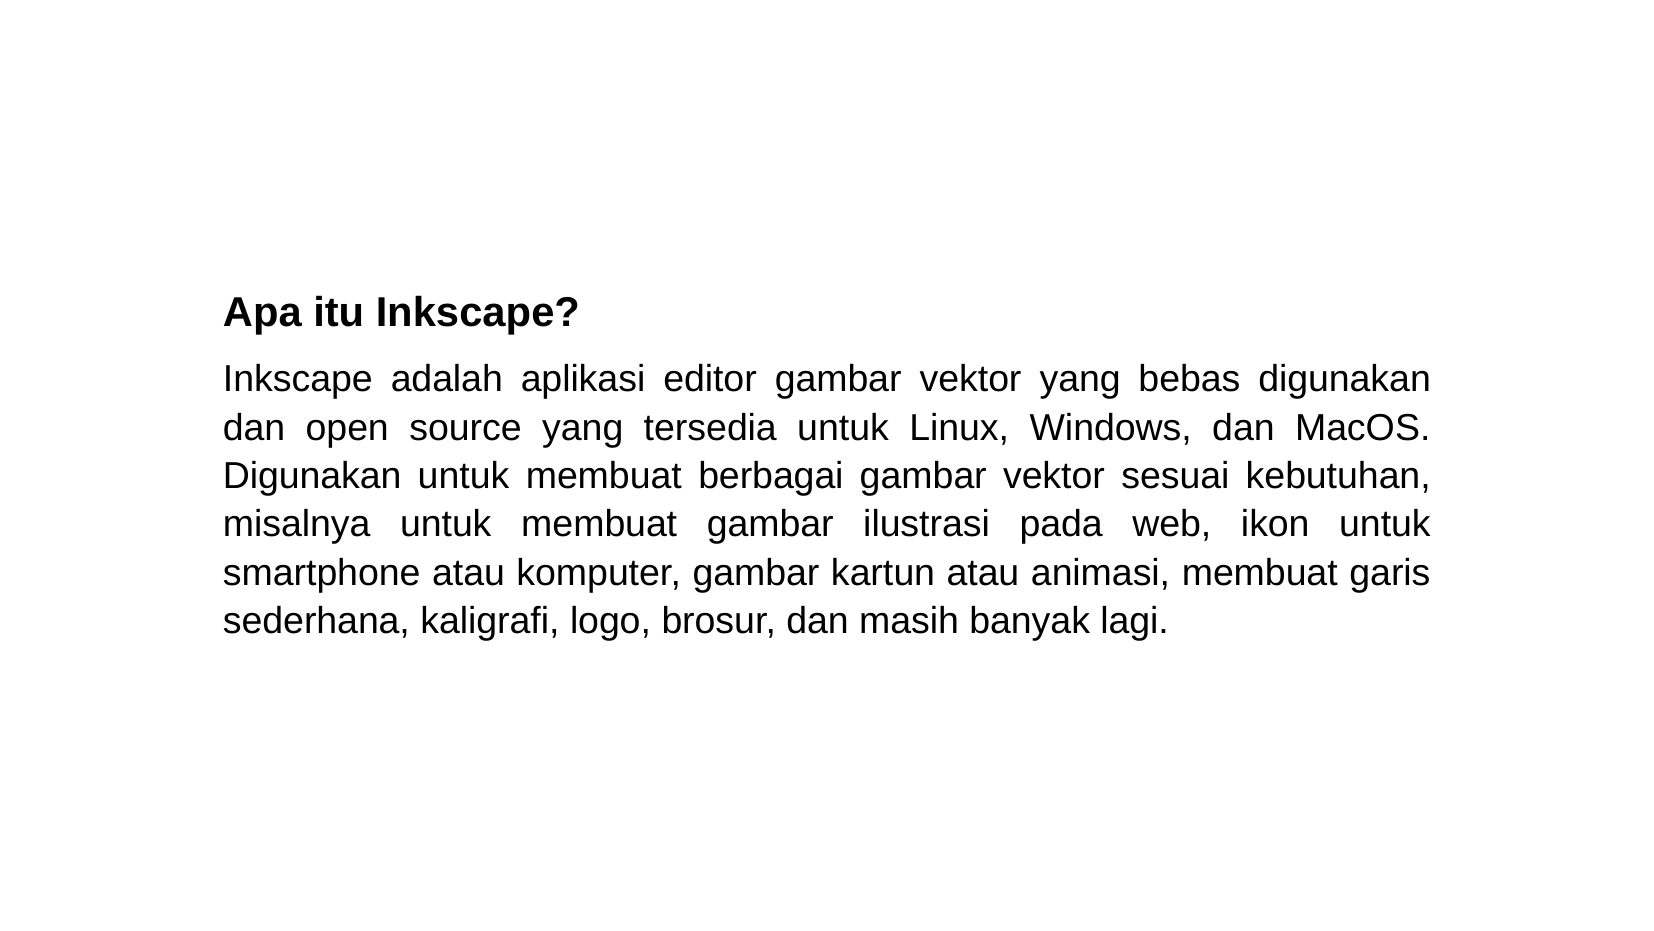

Apa itu Inkscape?
Inkscape adalah aplikasi editor gambar vektor yang bebas digunakan dan open source yang tersedia untuk Linux, Windows, dan MacOS. Digunakan untuk membuat berbagai gambar vektor sesuai kebutuhan, misalnya untuk membuat gambar ilustrasi pada web, ikon untuk smartphone atau komputer, gambar kartun atau animasi, membuat garis sederhana, kaligrafi, logo, brosur, dan masih banyak lagi.